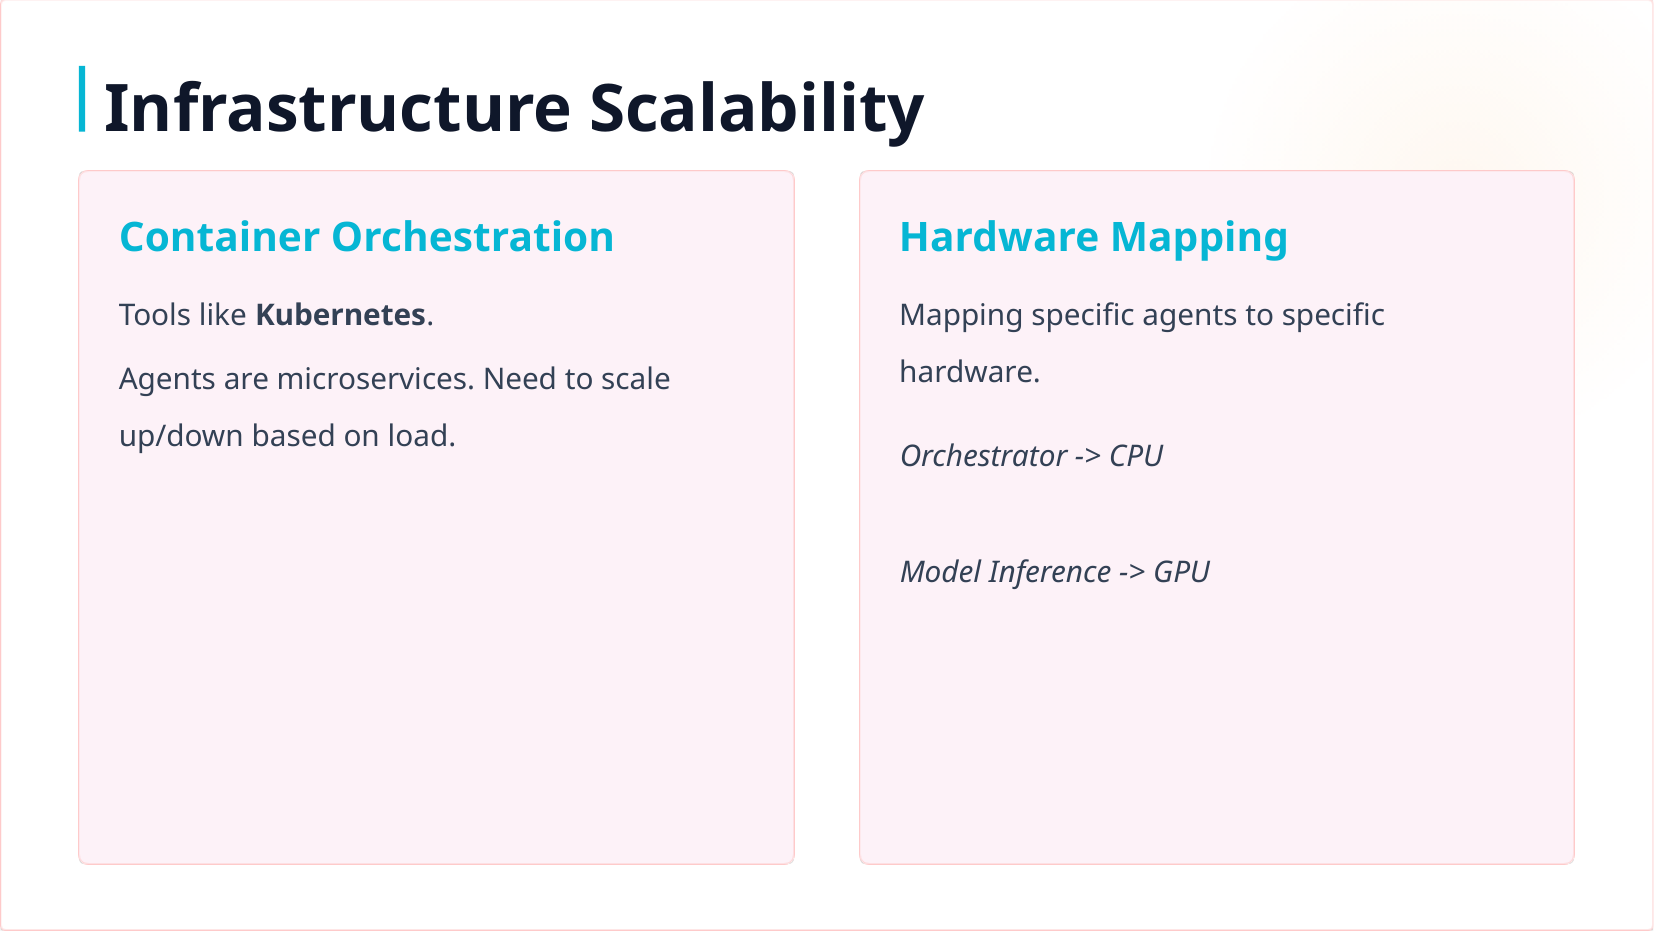

Infrastructure Scalability
Container Orchestration
Hardware Mapping
Tools like Kubernetes.
Mapping specific agents to specific hardware.
Agents are microservices. Need to scale up/down based on load.
Orchestrator -> CPU
Model Inference -> GPU